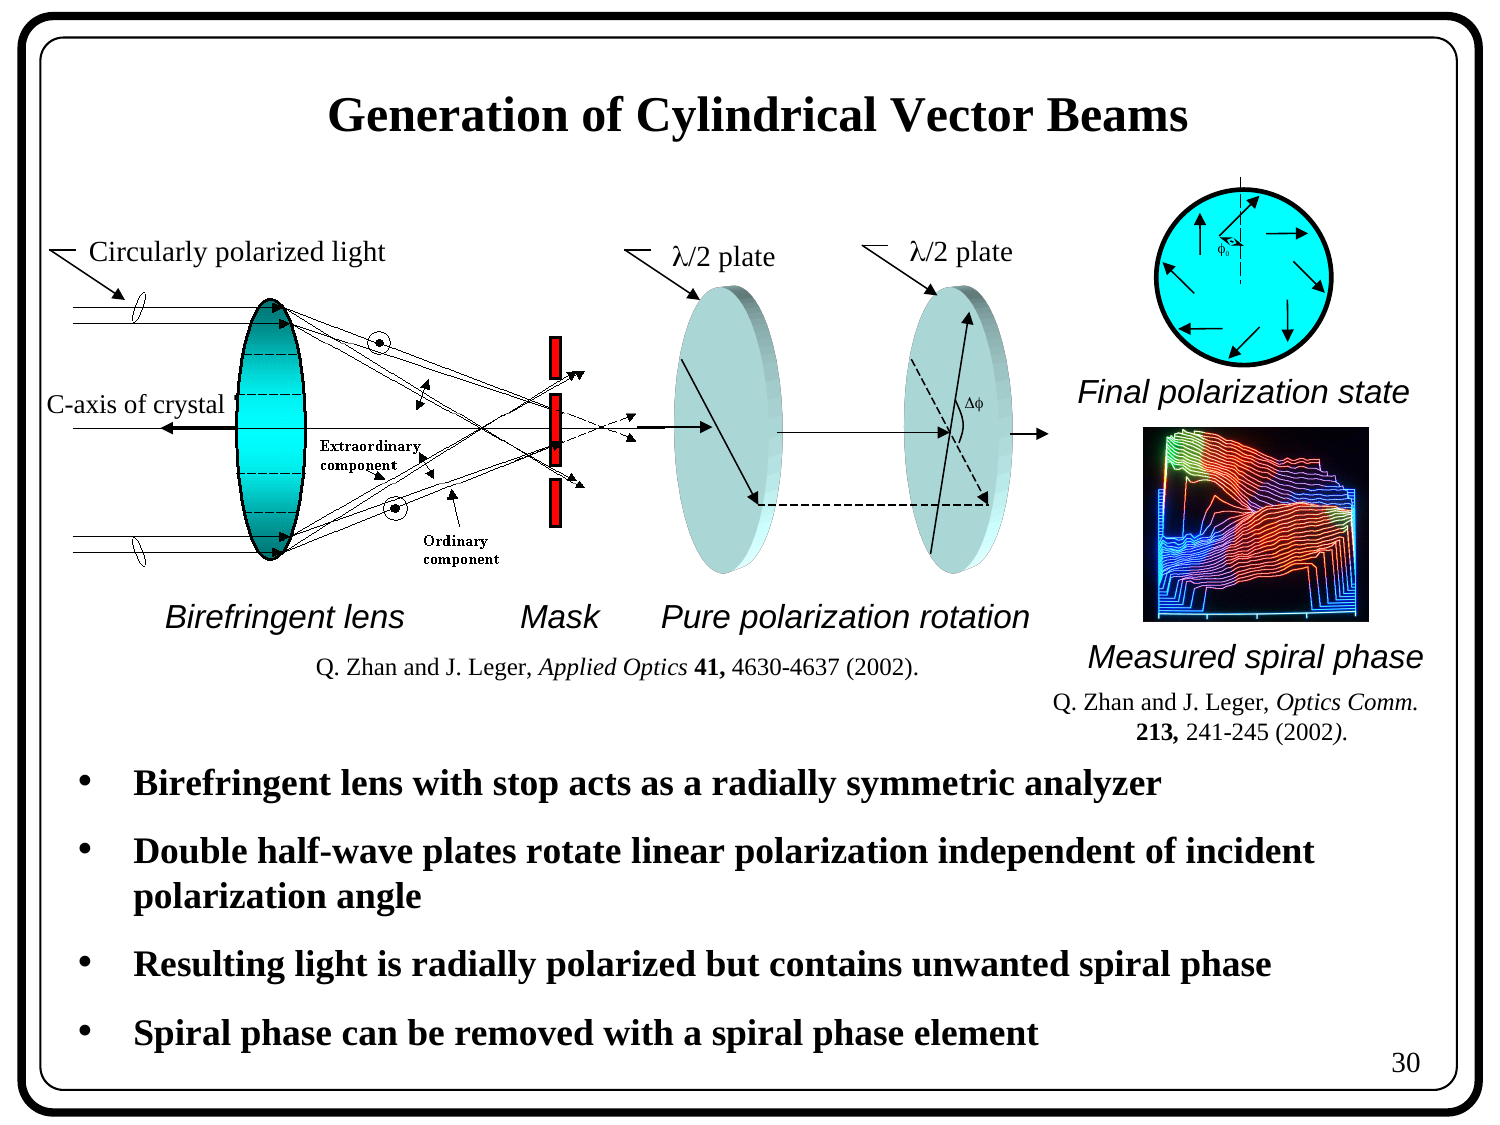

# Generation of Cylindrical Vector Beams
Circularly polarized light
/2 plate
/2 plate
0

C-axis of crystal
Final polarization state
Birefringent lens 	 Mask	 Pure polarization rotation
Q. Zhan and J. Leger, Optics Comm.
213, 241-245 (2002).
Measured spiral phase
Q. Zhan and J. Leger, Applied Optics 41, 4630-4637 (2002).
Birefringent lens with stop acts as a radially symmetric analyzer
Double half-wave plates rotate linear polarization independent of incident polarization angle
Resulting light is radially polarized but contains unwanted spiral phase
Spiral phase can be removed with a spiral phase element